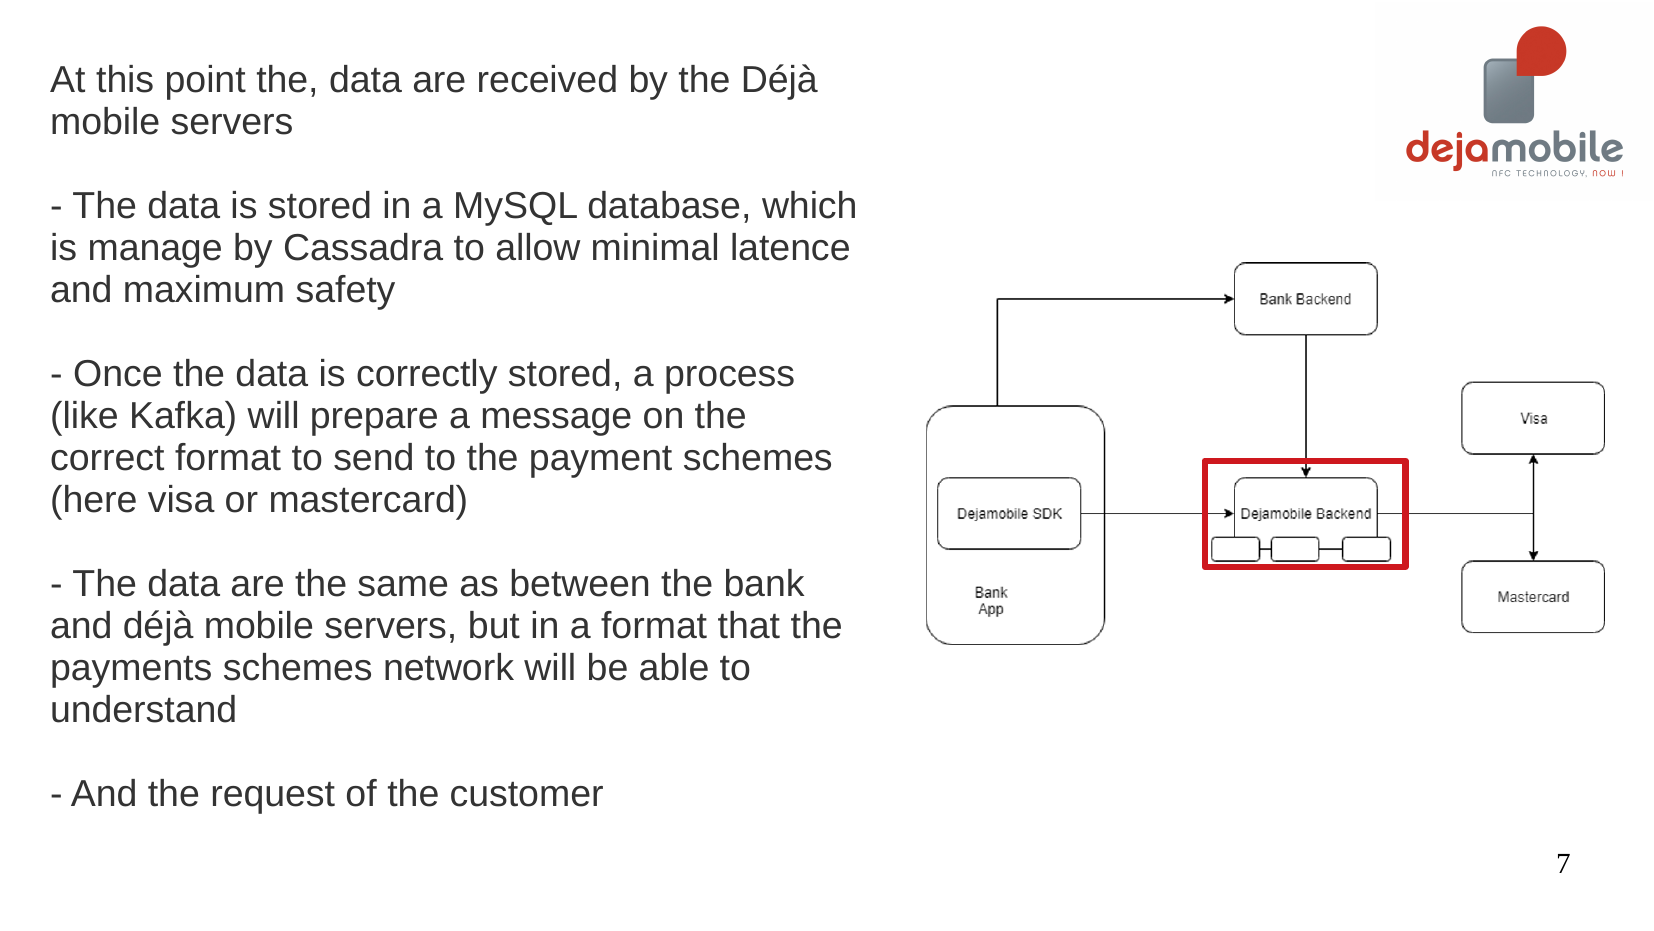

At this point the, data are received by the Déjà mobile servers
- The data is stored in a MySQL database, which is manage by Cassadra to allow minimal latence and maximum safety
- Once the data is correctly stored, a process (like Kafka) will prepare a message on the correct format to send to the payment schemes (here visa or mastercard)
- The data are the same as between the bank and déjà mobile servers, but in a format that the payments schemes network will be able to understand
- And the request of the customer
7